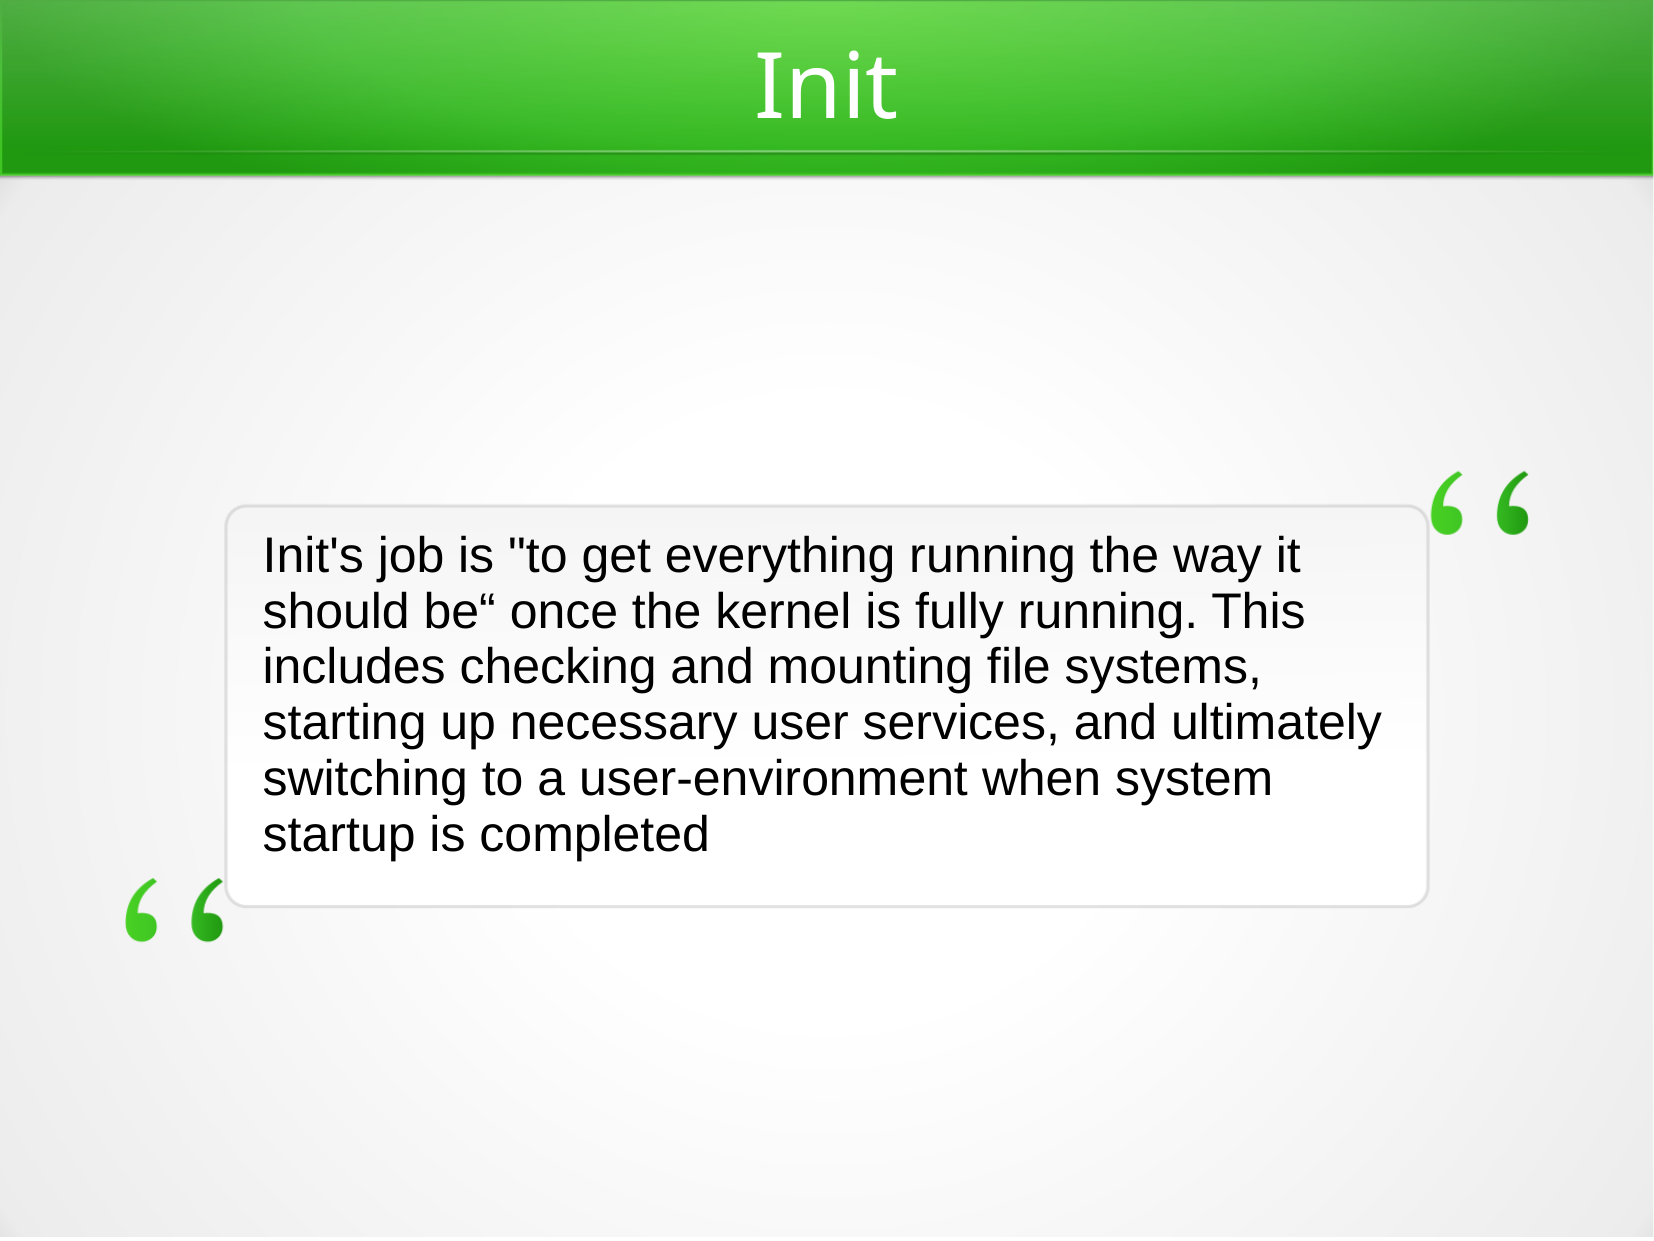

# Init
Init's job is "to get everything running the way it should be“ once the kernel is fully running. This includes checking and mounting file systems, starting up necessary user services, and ultimately switching to a user-environment when system startup is completed